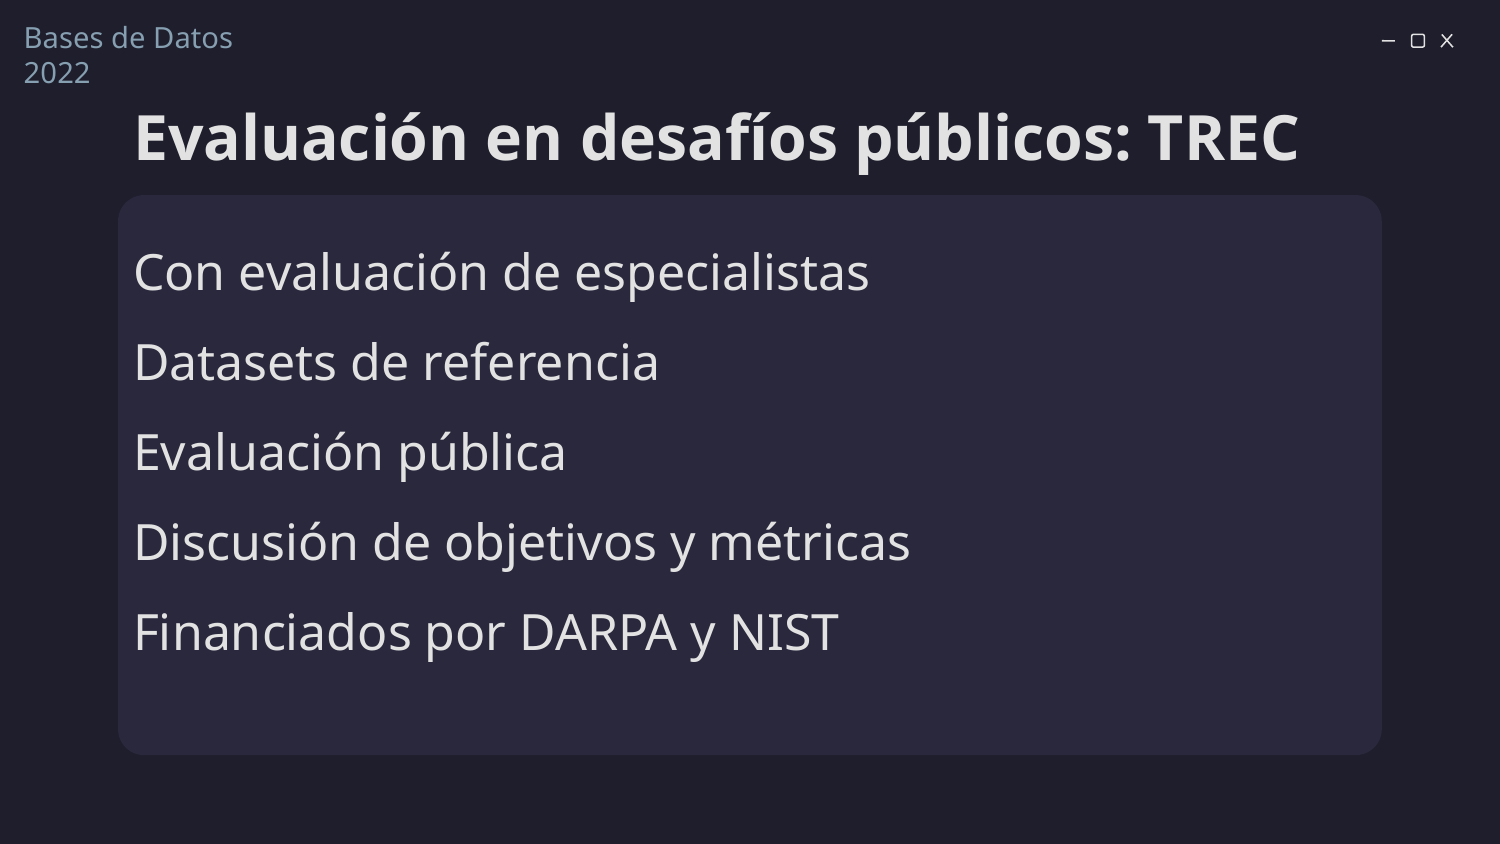

# Evaluación en desafíos públicos: TREC
Con evaluación de especialistas
Datasets de referencia
Evaluación pública
Discusión de objetivos y métricas
Financiados por DARPA y NIST